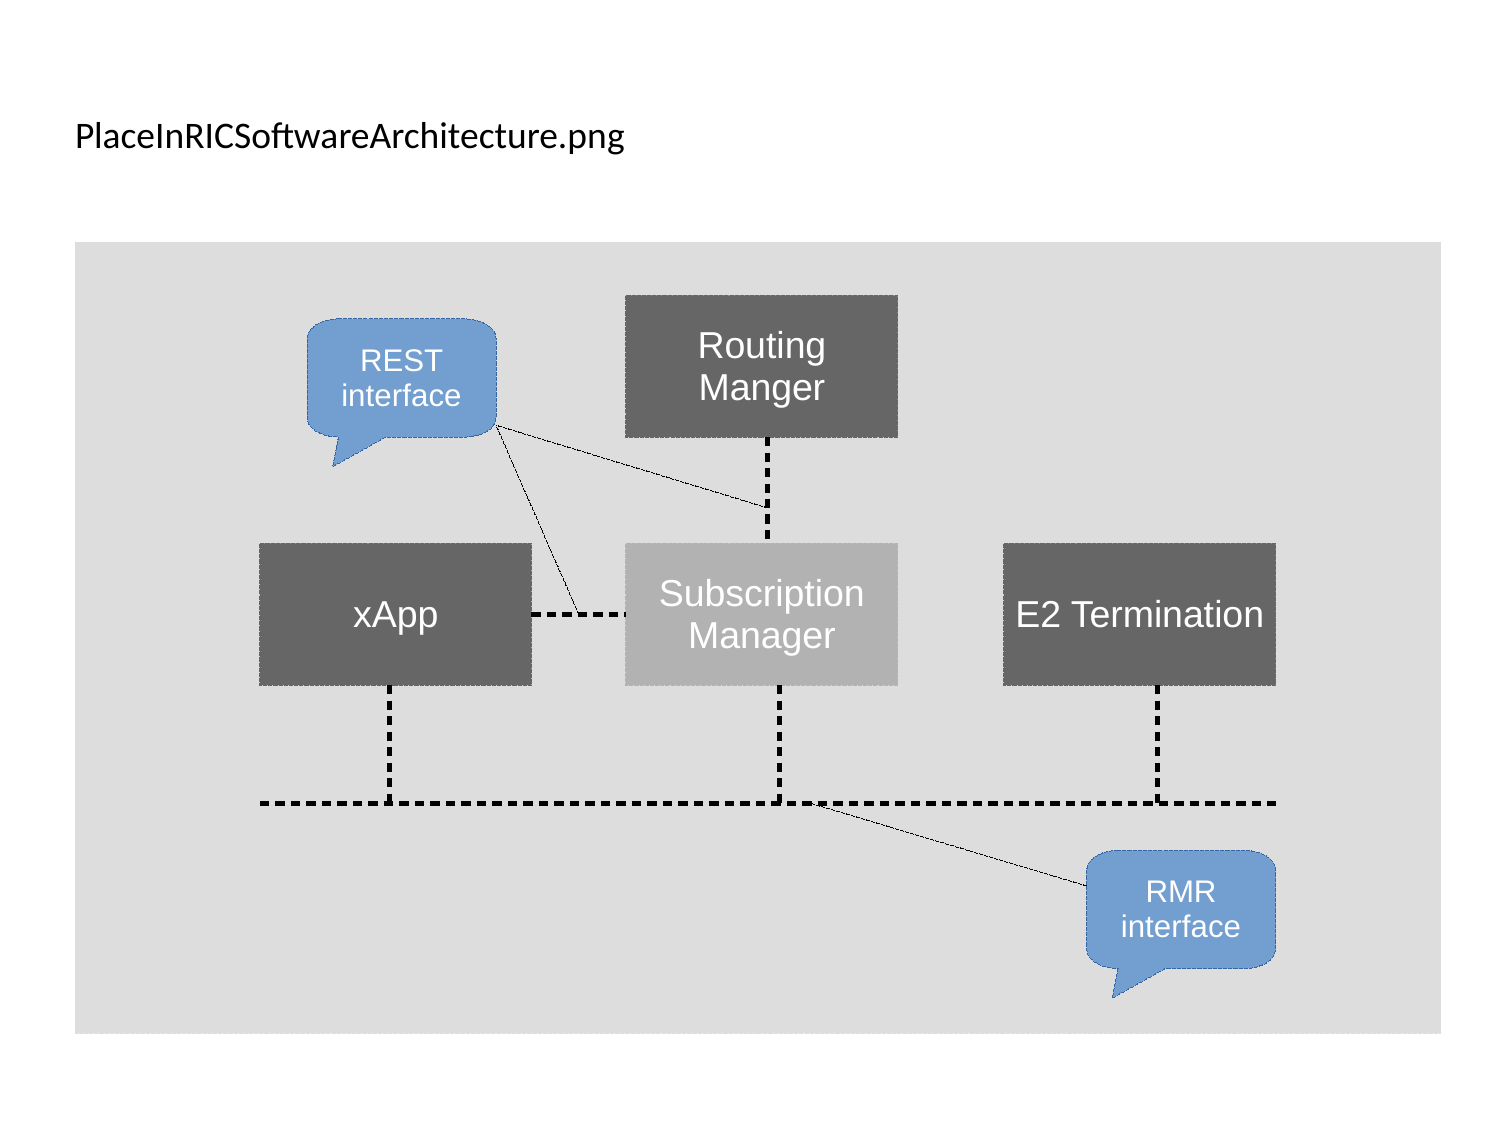

# PlaceInRICSoftwareArchitecture.png
Routing
Manger
REST
interface
xApp
Subscription
Manager
E2 Termination
RMR
interface